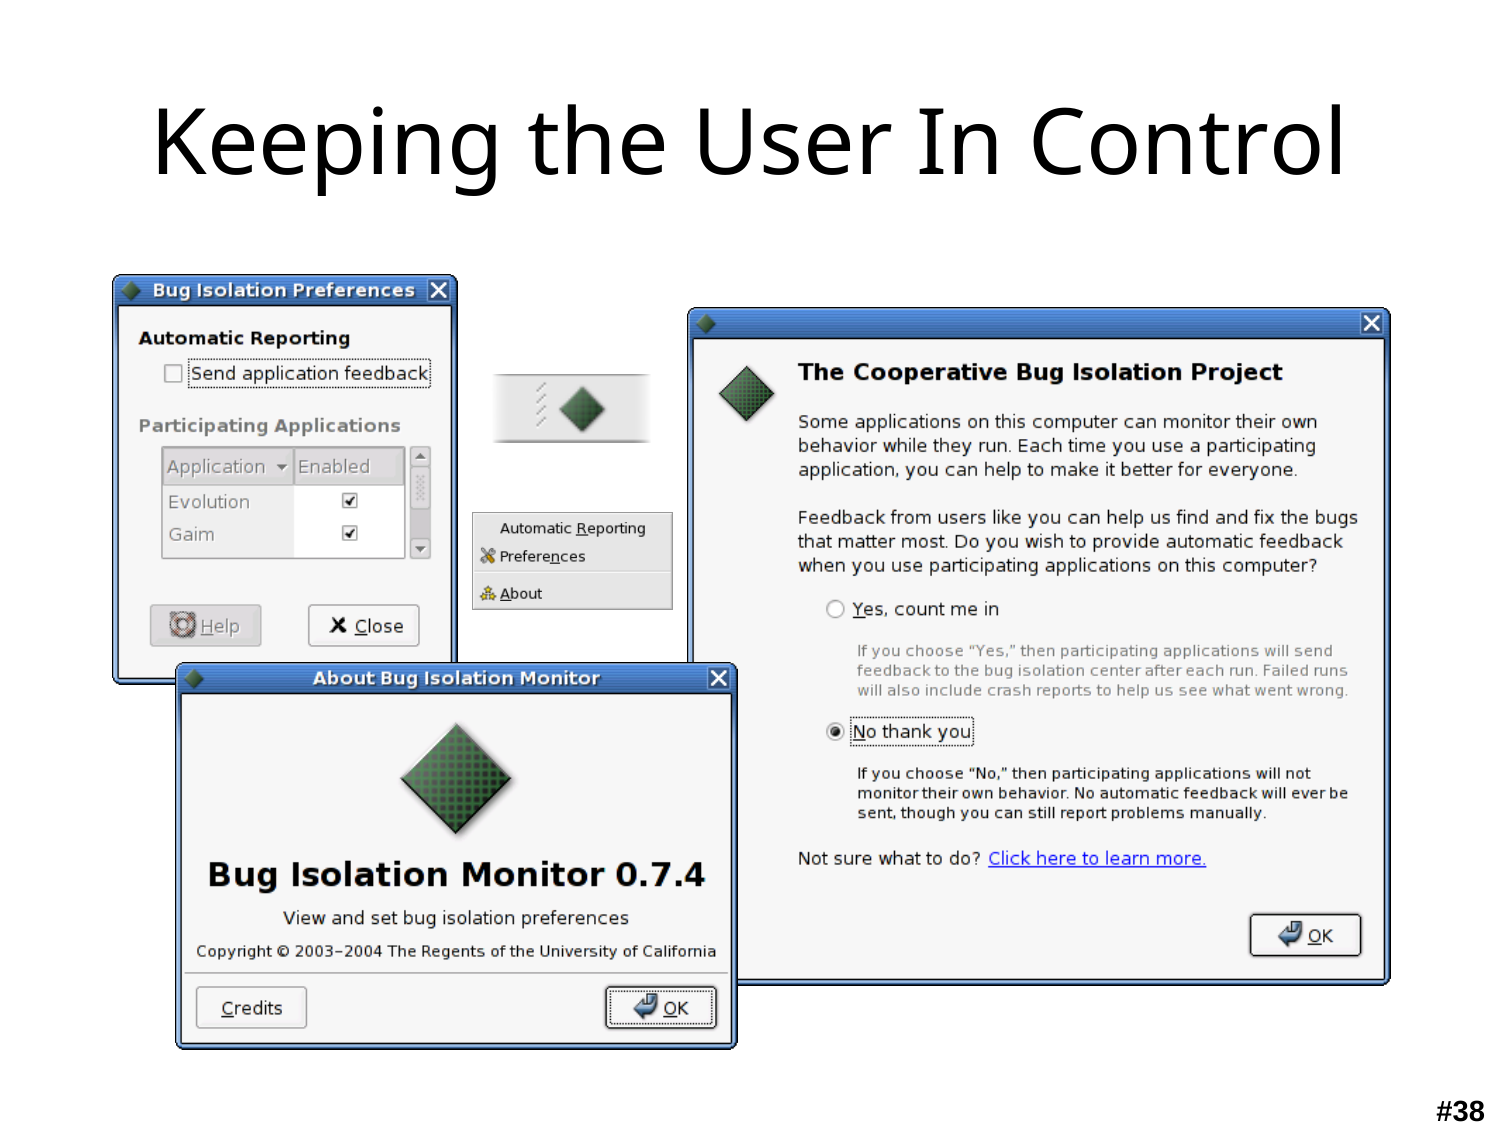

# Keeping the User In Control
38